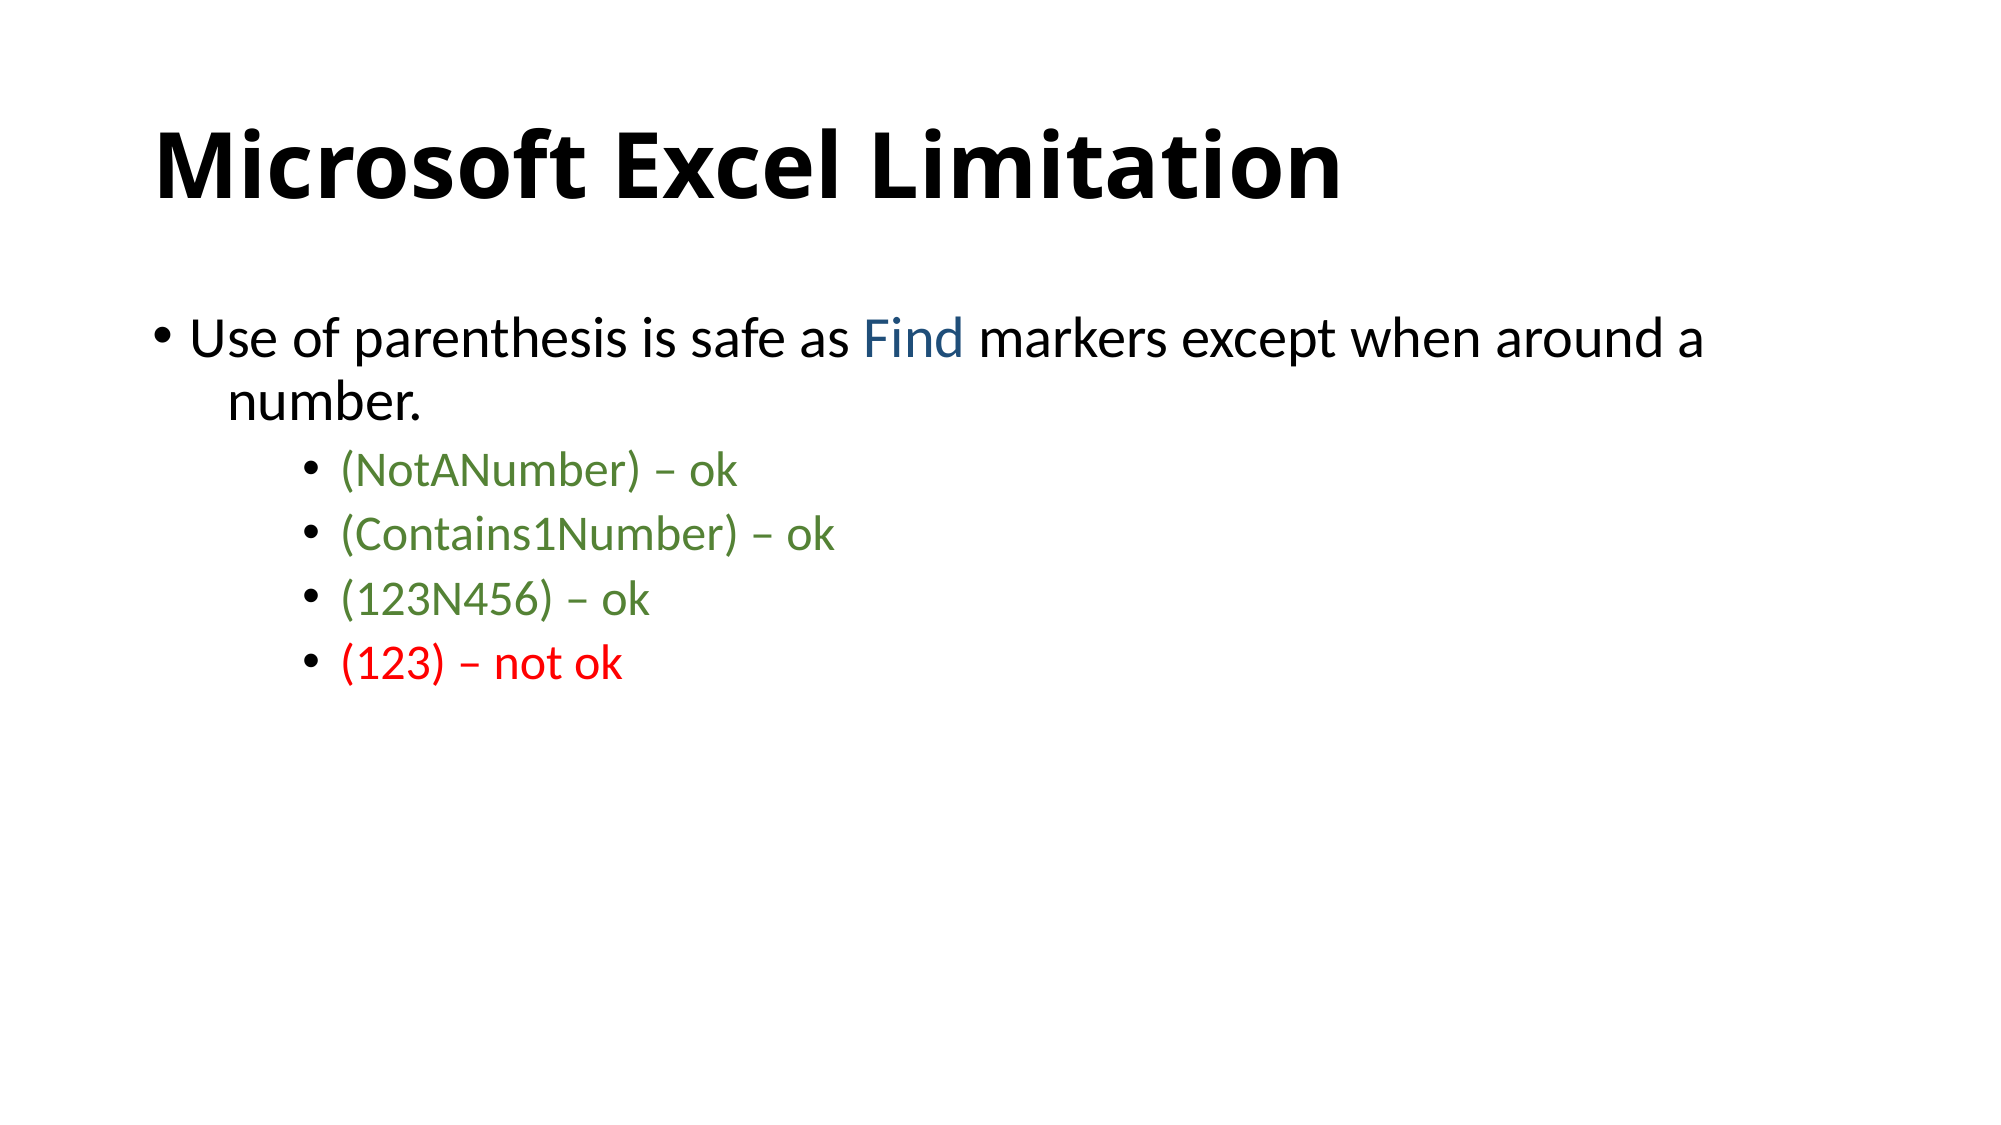

# Microsoft Excel Limitation
Use of parenthesis is safe as Find markers except when around a number.
(NotANumber) – ok
(Contains1Number) – ok
(123N456) – ok
(123) – not ok